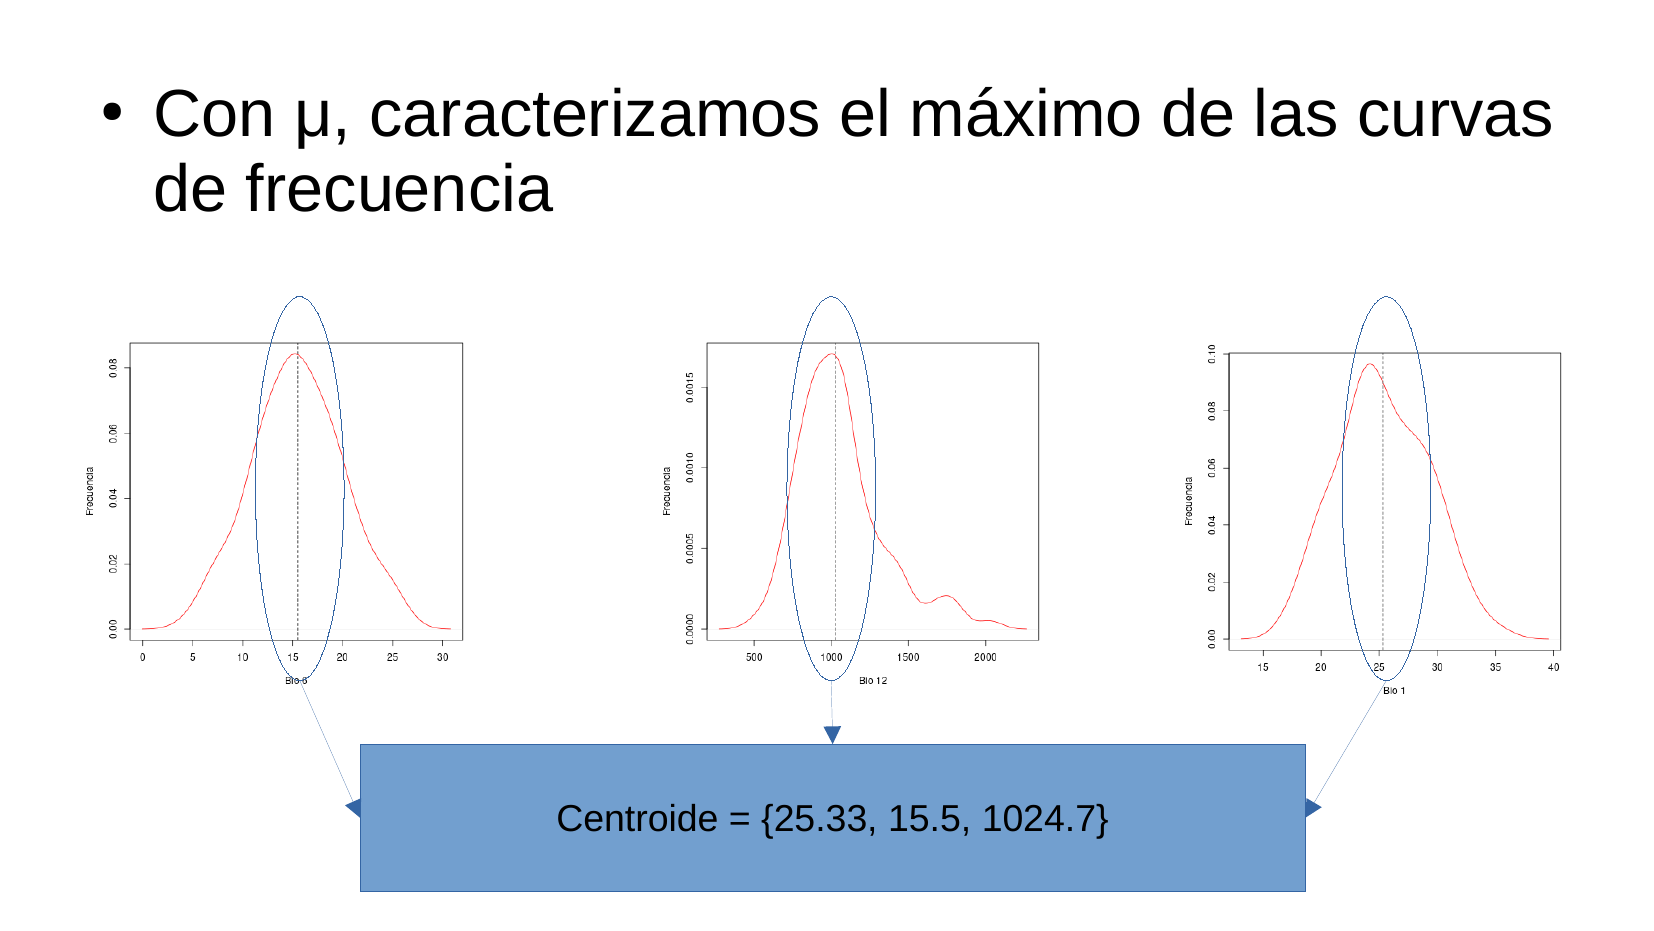

# Con μ, caracterizamos el máximo de las curvas de frecuencia
Centroide = {25.33, 15.5, 1024.7}